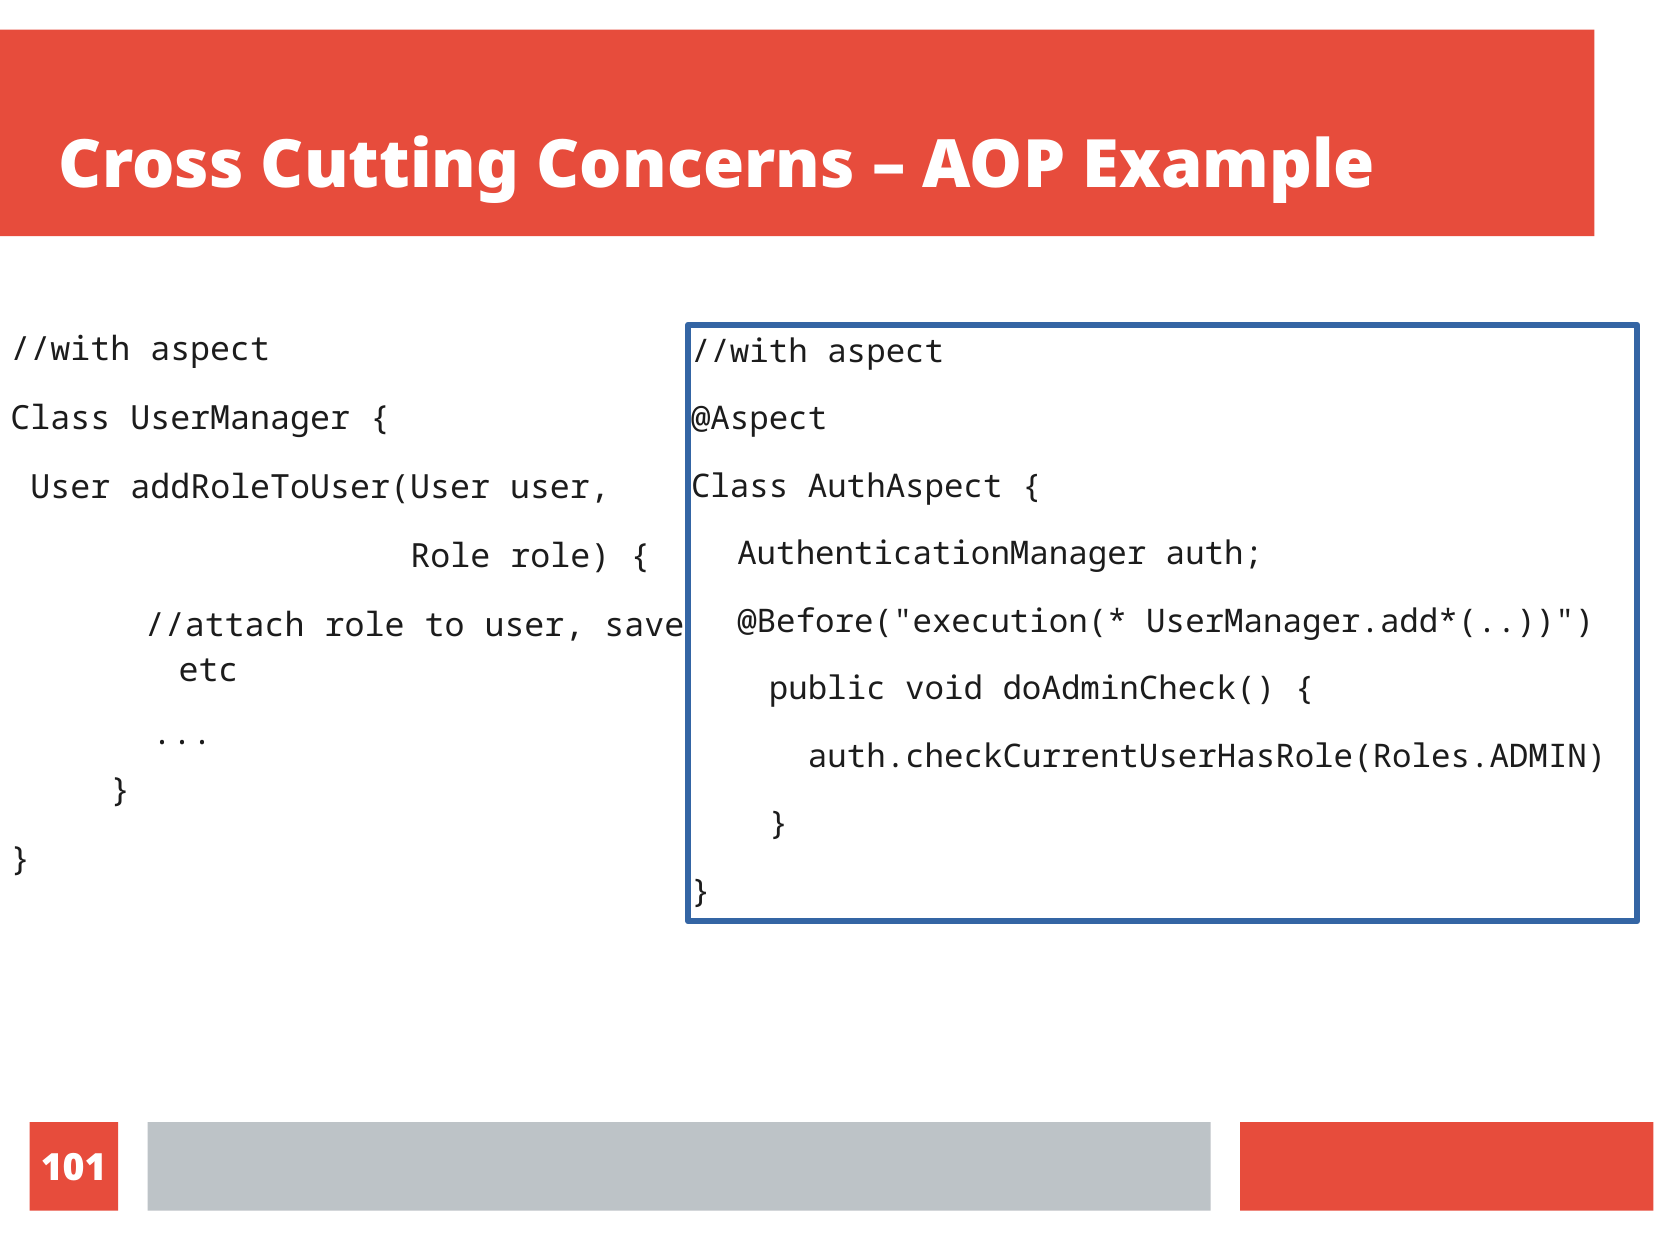

# Cross Cutting Concerns – AOP Example
//with aspect
Class UserManager {
 User addRoleToUser(User user,
 Role role) {
 //attach role to user, save 	etc
...
 }
}
//with aspect
@Aspect
Class AuthAspect {
AuthenticationManager auth;
@Before("execution(* UserManager.add*(..))")
 public void doAdminCheck() {
 auth.checkCurrentUserHasRole(Roles.ADMIN)
 }
}
101